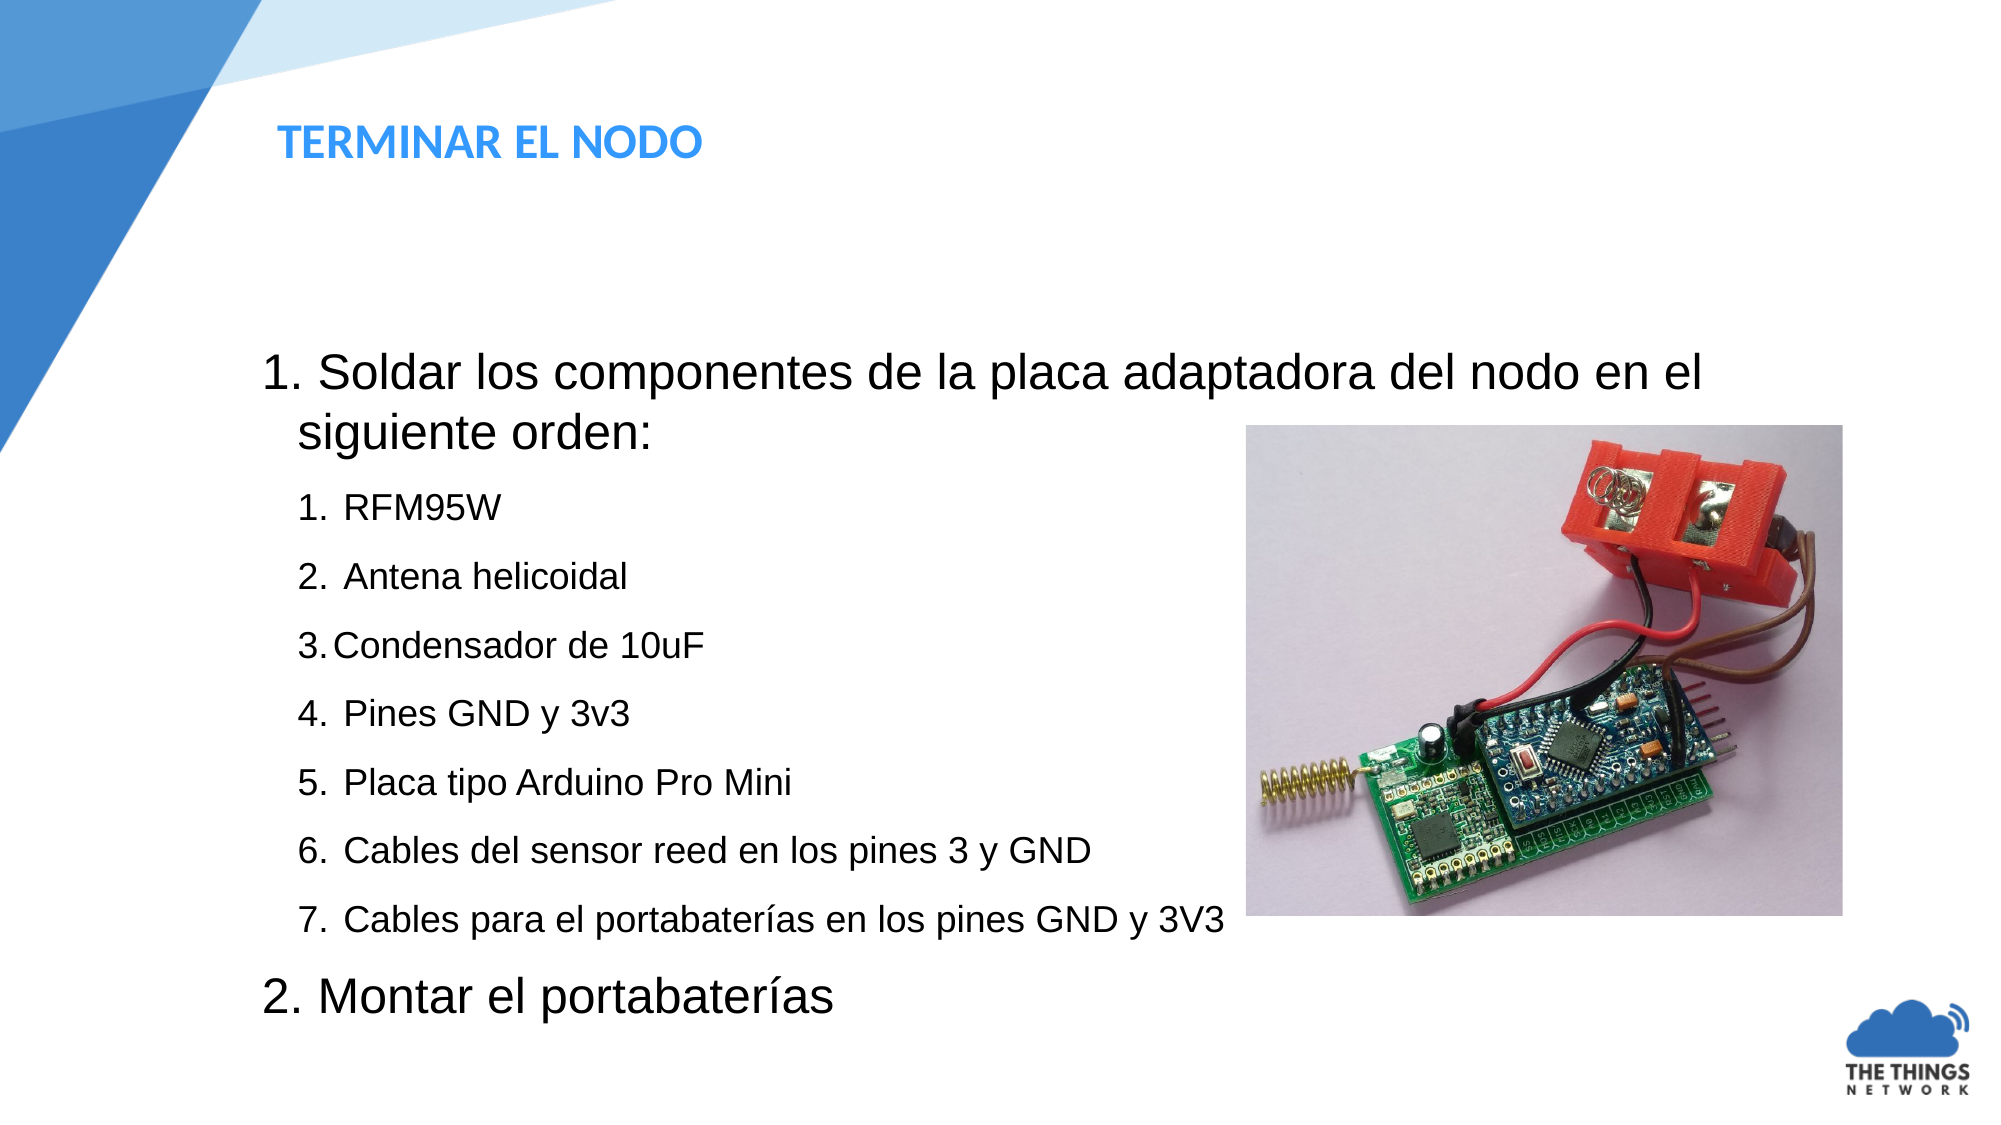

TERMINAR EL NODO
 Soldar los componentes de la placa adaptadora del nodo en el siguiente orden:
 RFM95W
 Antena helicoidal
Condensador de 10uF
 Pines GND y 3v3
 Placa tipo Arduino Pro Mini
 Cables del sensor reed en los pines 3 y GND
 Cables para el portabaterías en los pines GND y 3V3
 Montar el portabaterías